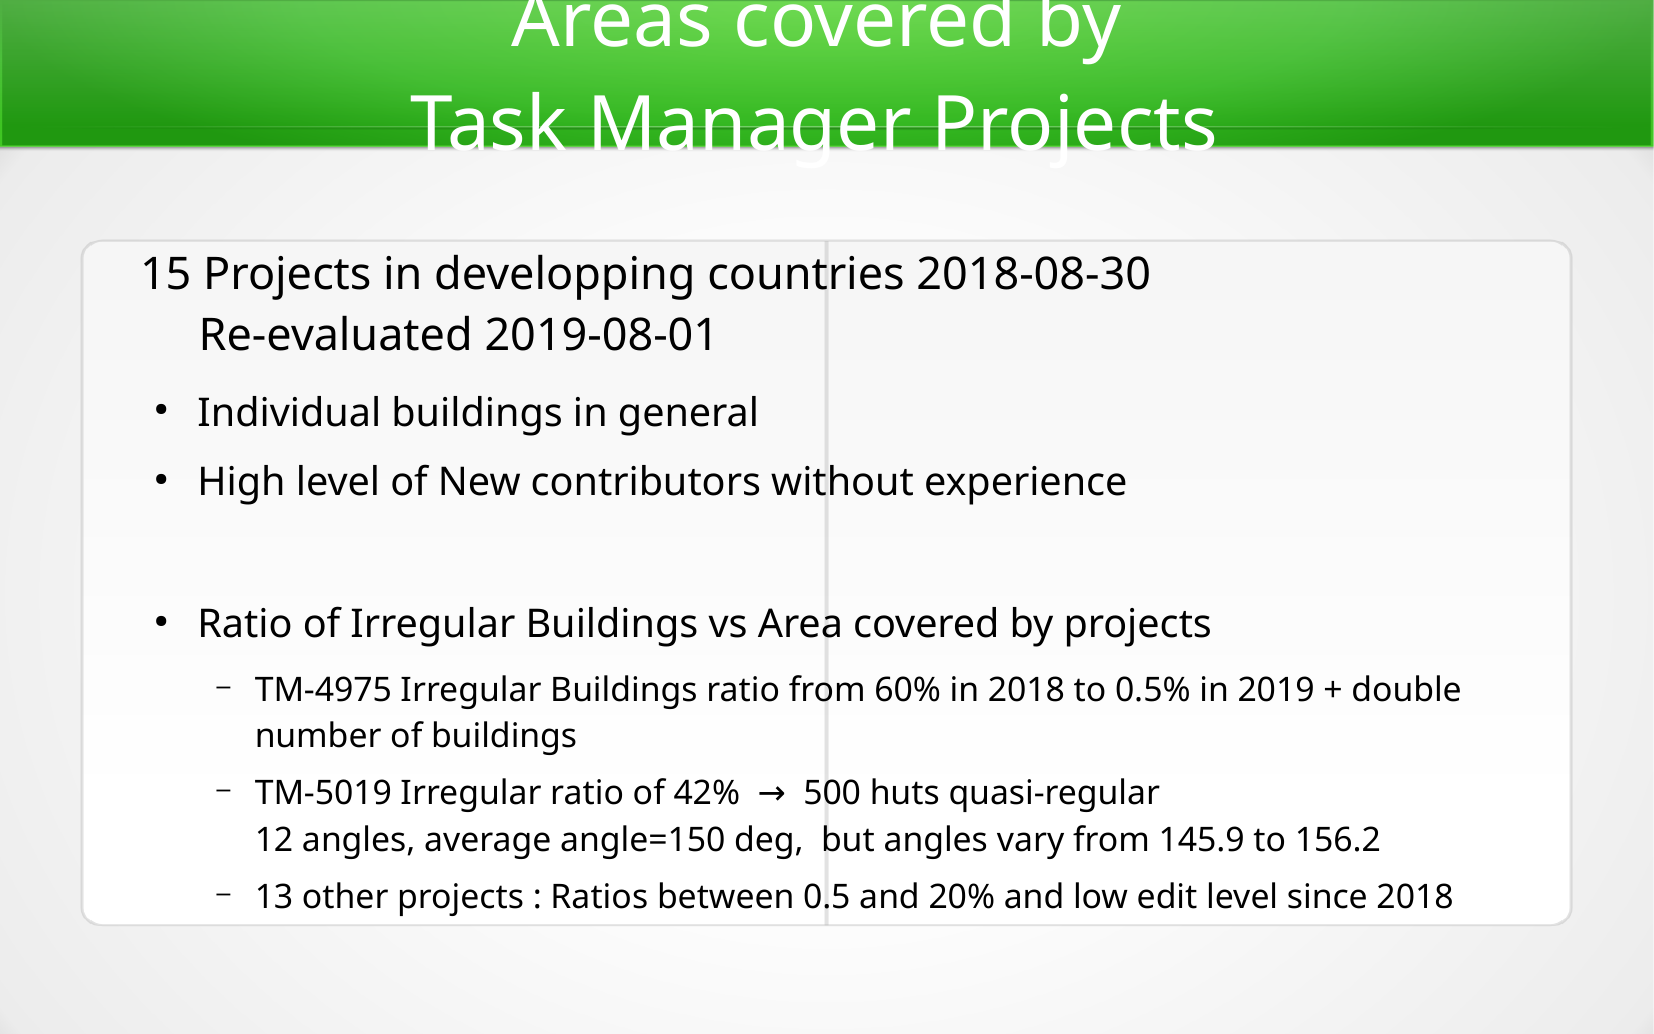

# Areas covered by Task Manager Projects
15 Projects in developping countries 2018-08-30
 Re-evaluated 2019-08-01
Individual buildings in general
High level of New contributors without experience
Ratio of Irregular Buildings vs Area covered by projects
TM-4975 Irregular Buildings ratio from 60% in 2018 to 0.5% in 2019 + double number of buildings
TM-5019 Irregular ratio of 42% → 500 huts quasi-regular
12 angles, average angle=150 deg, but angles vary from 145.9 to 156.2
13 other projects : Ratios between 0.5 and 20% and low edit level since 2018